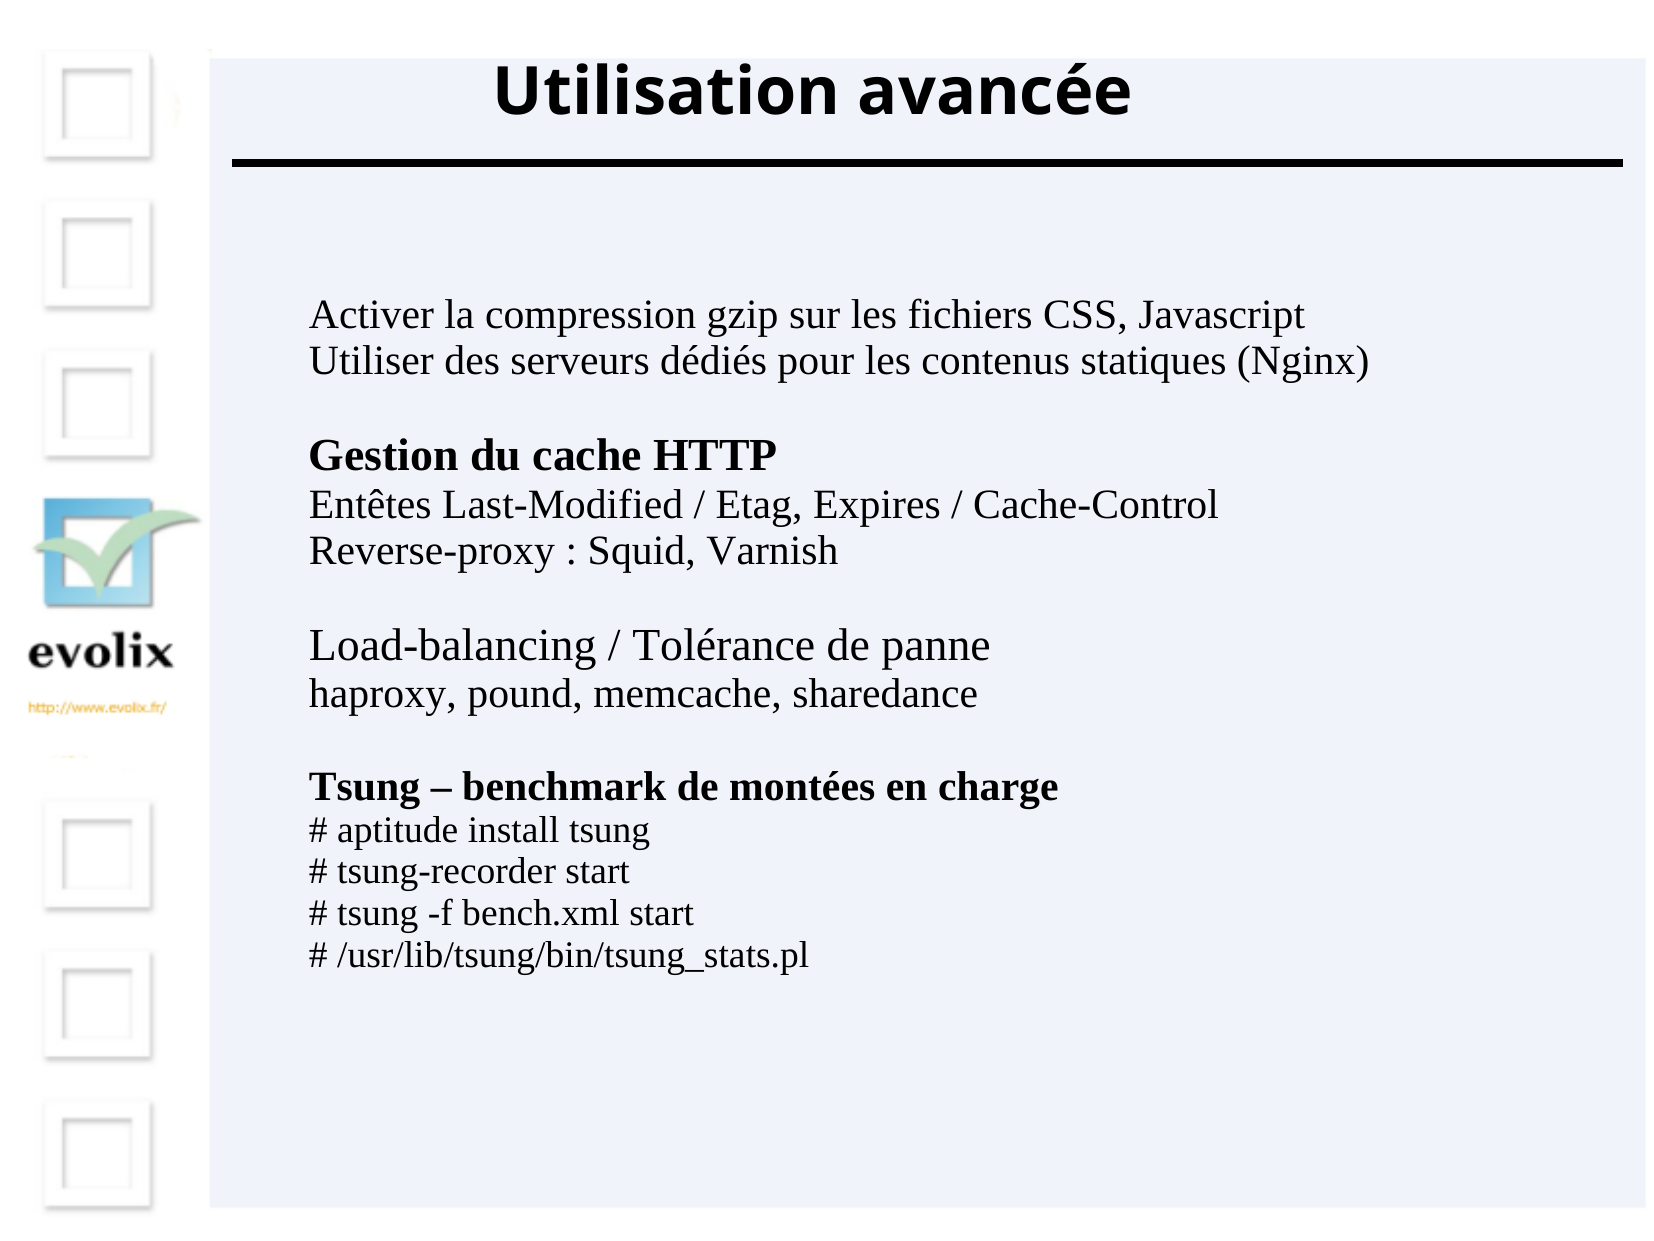

# Utilisation avancée
Activer la compression gzip sur les fichiers CSS, Javascript
Utiliser des serveurs dédiés pour les contenus statiques (Nginx)
Gestion du cache HTTP
Entêtes Last-Modified / Etag, Expires / Cache-Control
Reverse-proxy : Squid, Varnish
Load-balancing / Tolérance de panne
haproxy, pound, memcache, sharedance
Tsung – benchmark de montées en charge
# aptitude install tsung
# tsung-recorder start
# tsung -f bench.xml start
# /usr/lib/tsung/bin/tsung_stats.pl